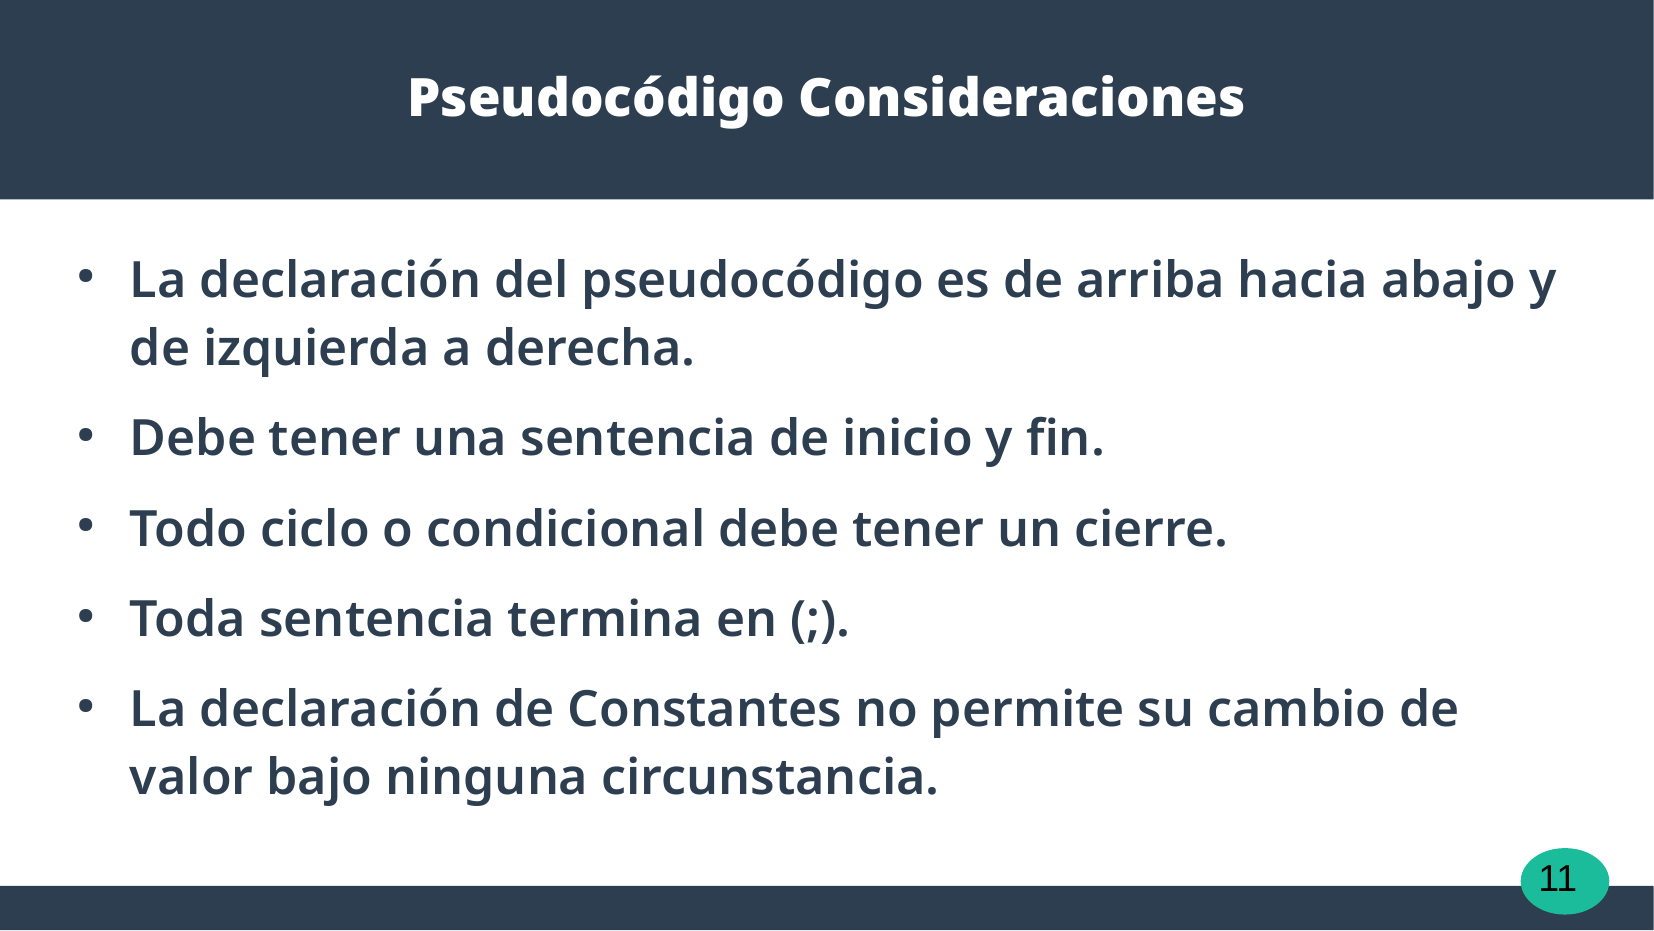

# Pseudocódigo Consideraciones
La declaración del pseudocódigo es de arriba hacia abajo y de izquierda a derecha.
Debe tener una sentencia de inicio y fin.
Todo ciclo o condicional debe tener un cierre.
Toda sentencia termina en (;).
La declaración de Constantes no permite su cambio de valor bajo ninguna circunstancia.
11